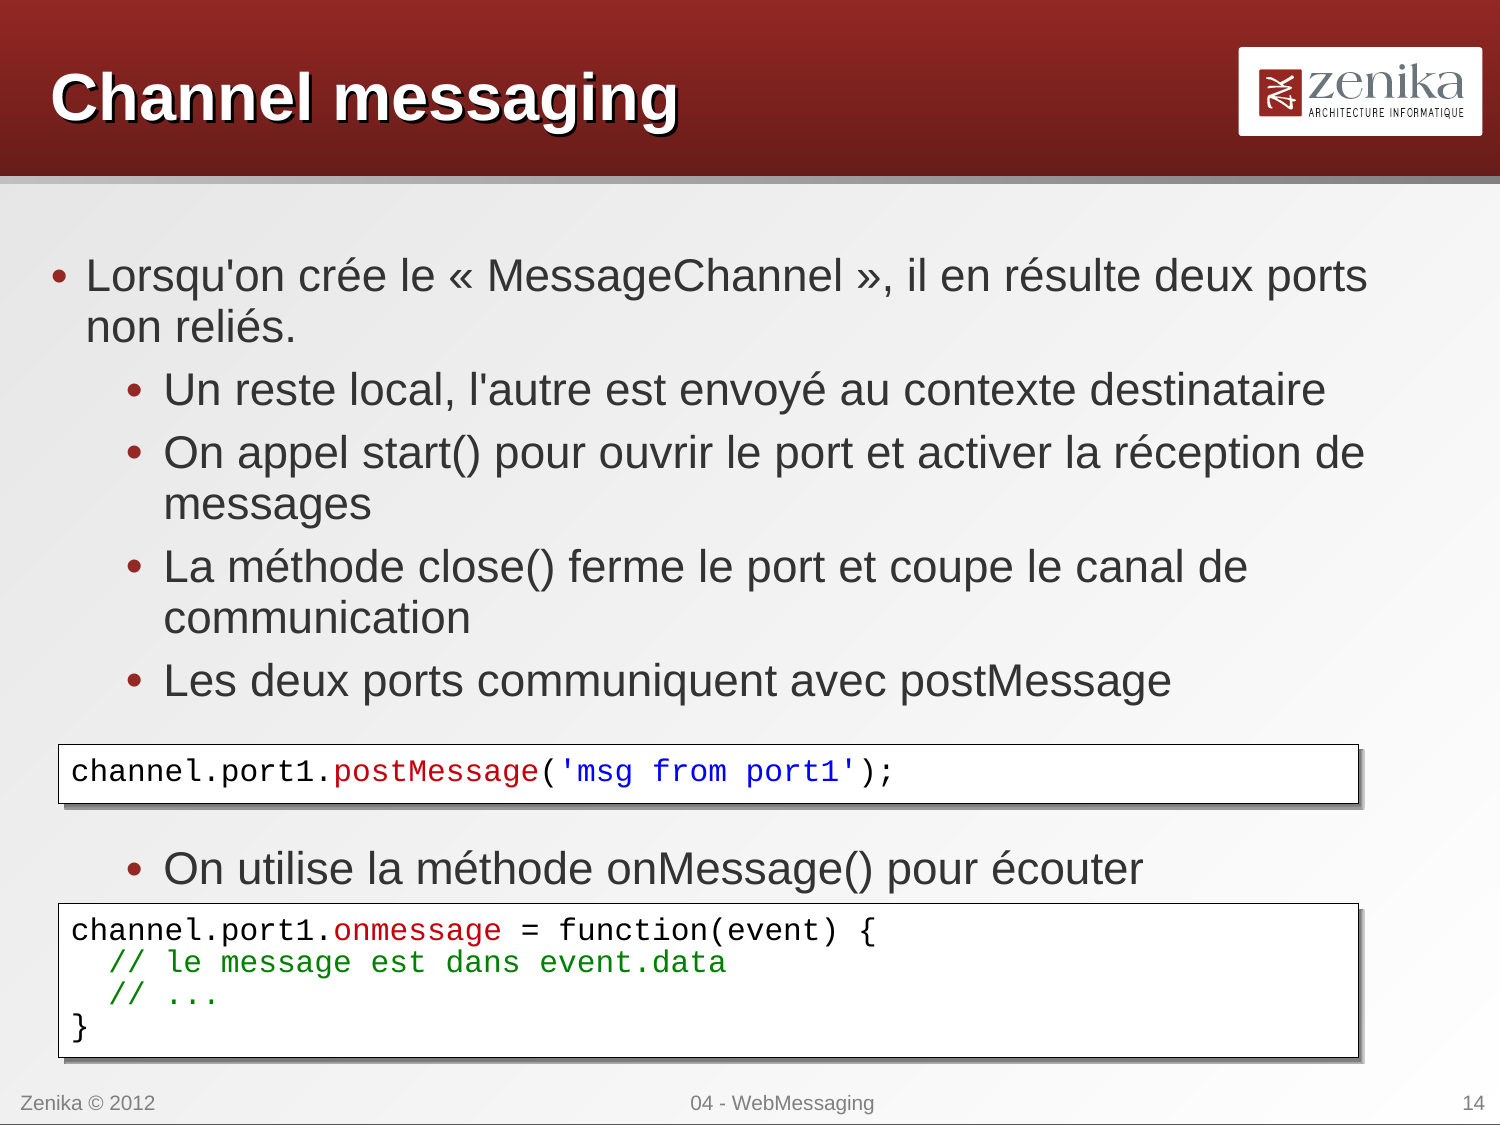

# Channel messaging
Lorsqu'on crée le « MessageChannel », il en résulte deux ports non reliés.
Un reste local, l'autre est envoyé au contexte destinataire
On appel start() pour ouvrir le port et activer la réception de messages
La méthode close() ferme le port et coupe le canal de communication
Les deux ports communiquent avec postMessage
On utilise la méthode onMessage() pour écouter
channel.port1.postMessage('msg from port1');
channel.port1.onmessage = function(event) {
 // le message est dans event.data
 // ...
}